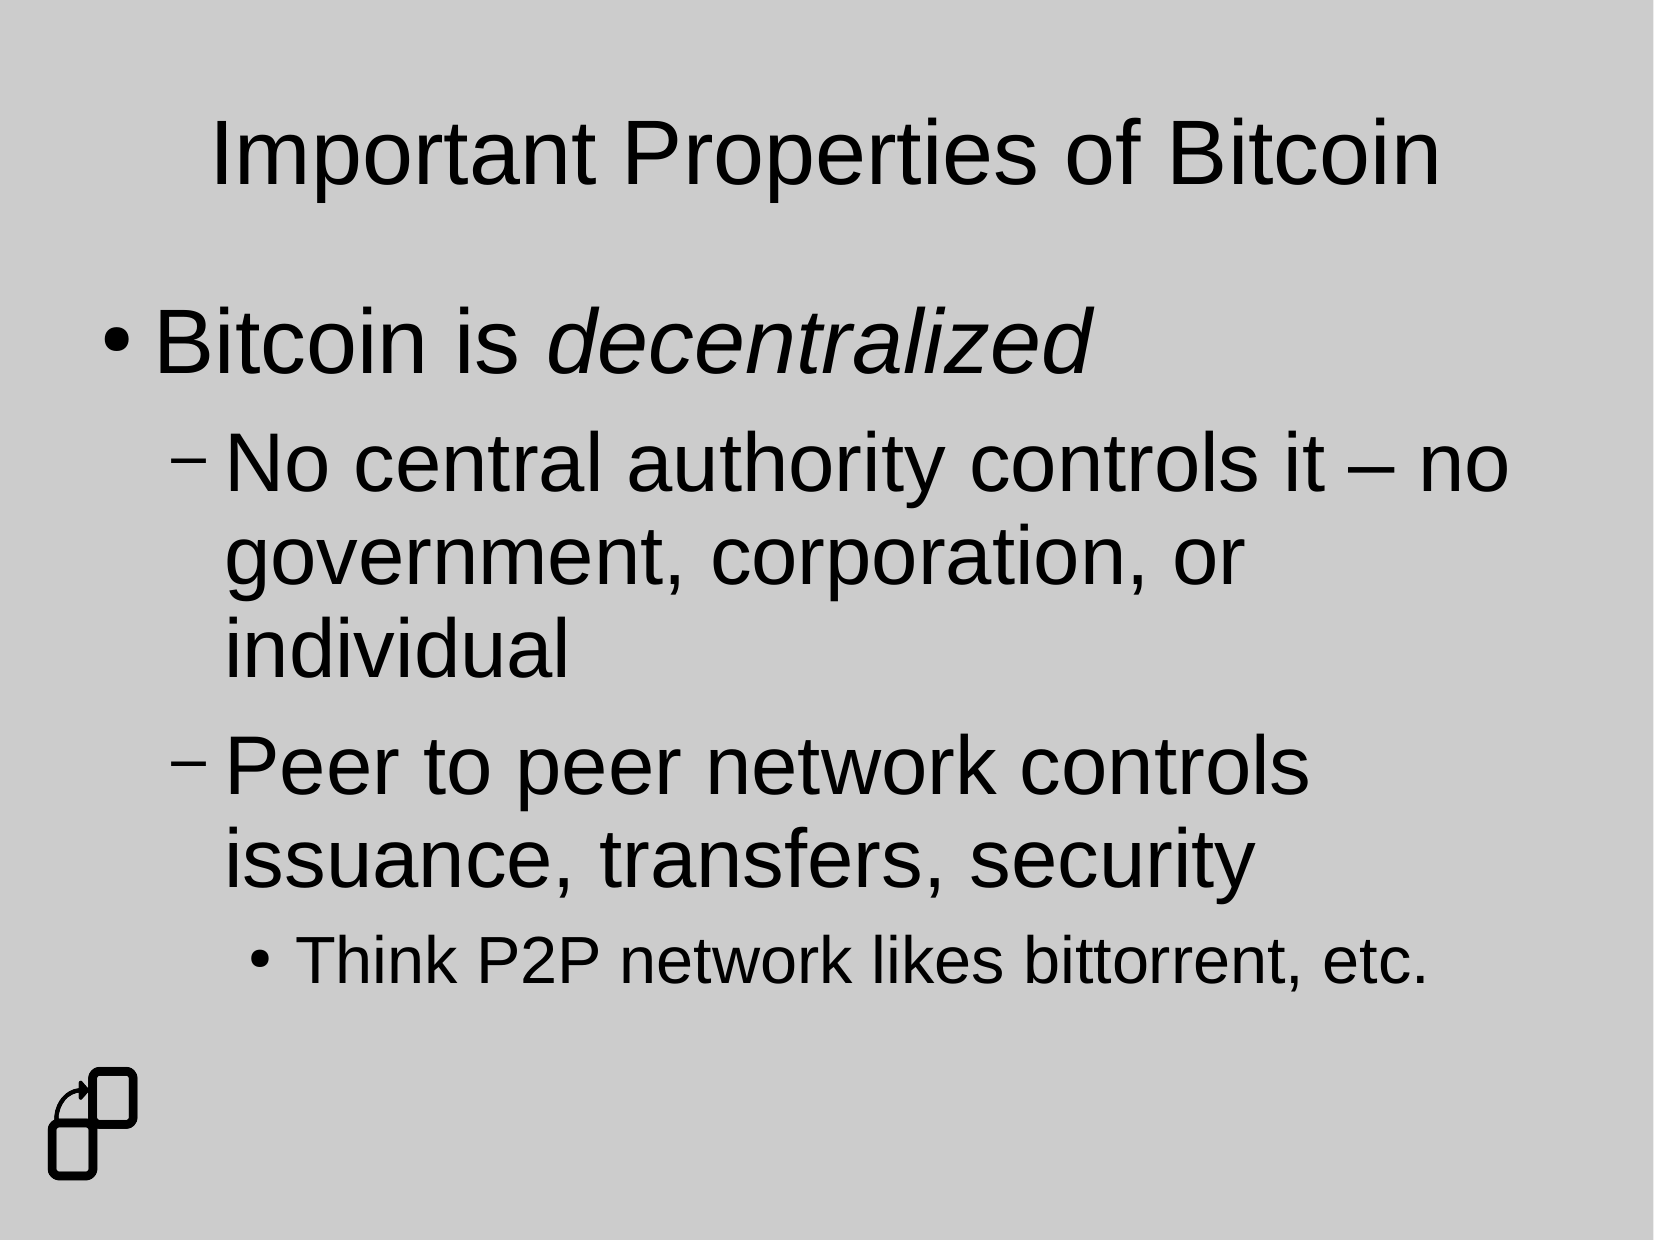

# Important Properties of Bitcoin
Bitcoin is decentralized
No central authority controls it – no government, corporation, or individual
Peer to peer network controls issuance, transfers, security
Think P2P network likes bittorrent, etc.